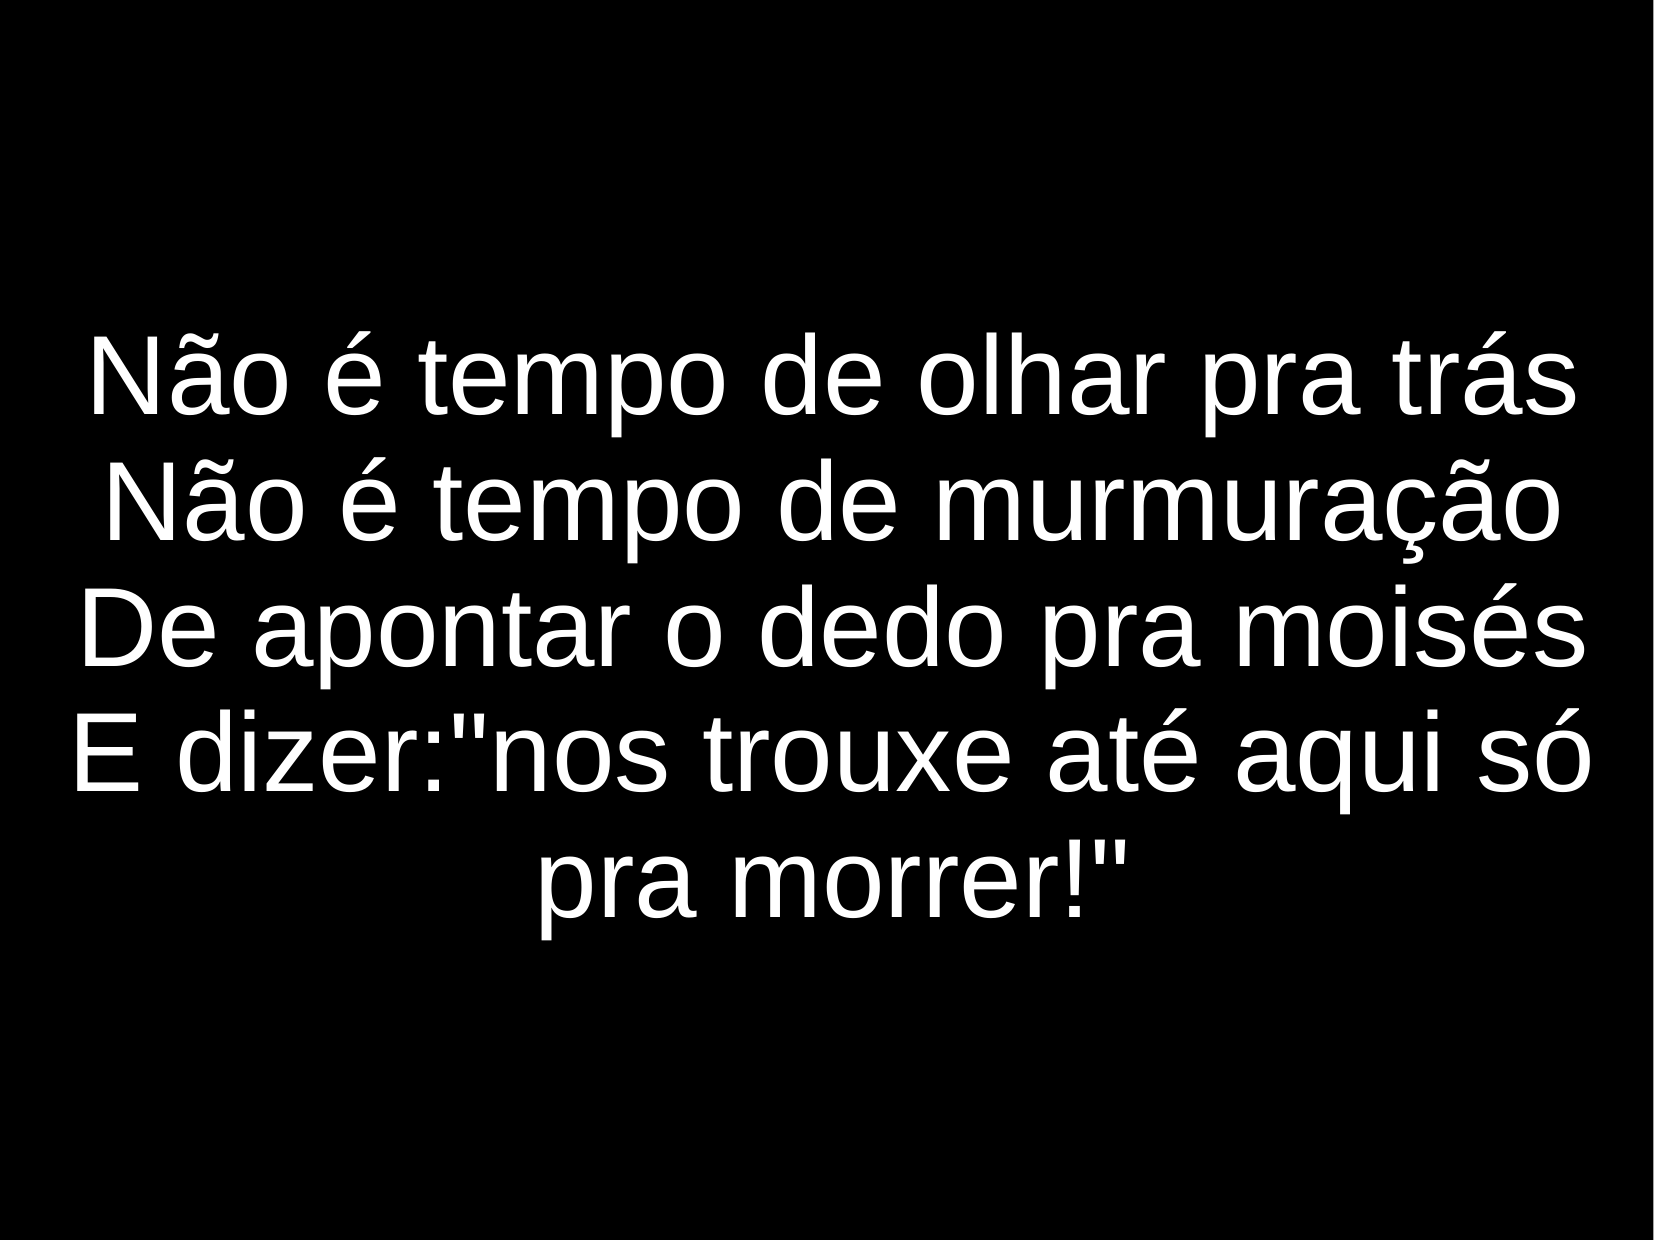

# Não é tempo de olhar pra trás Não é tempo de murmuração De apontar o dedo pra moisés E dizer:"nos trouxe até aqui só pra morrer!"